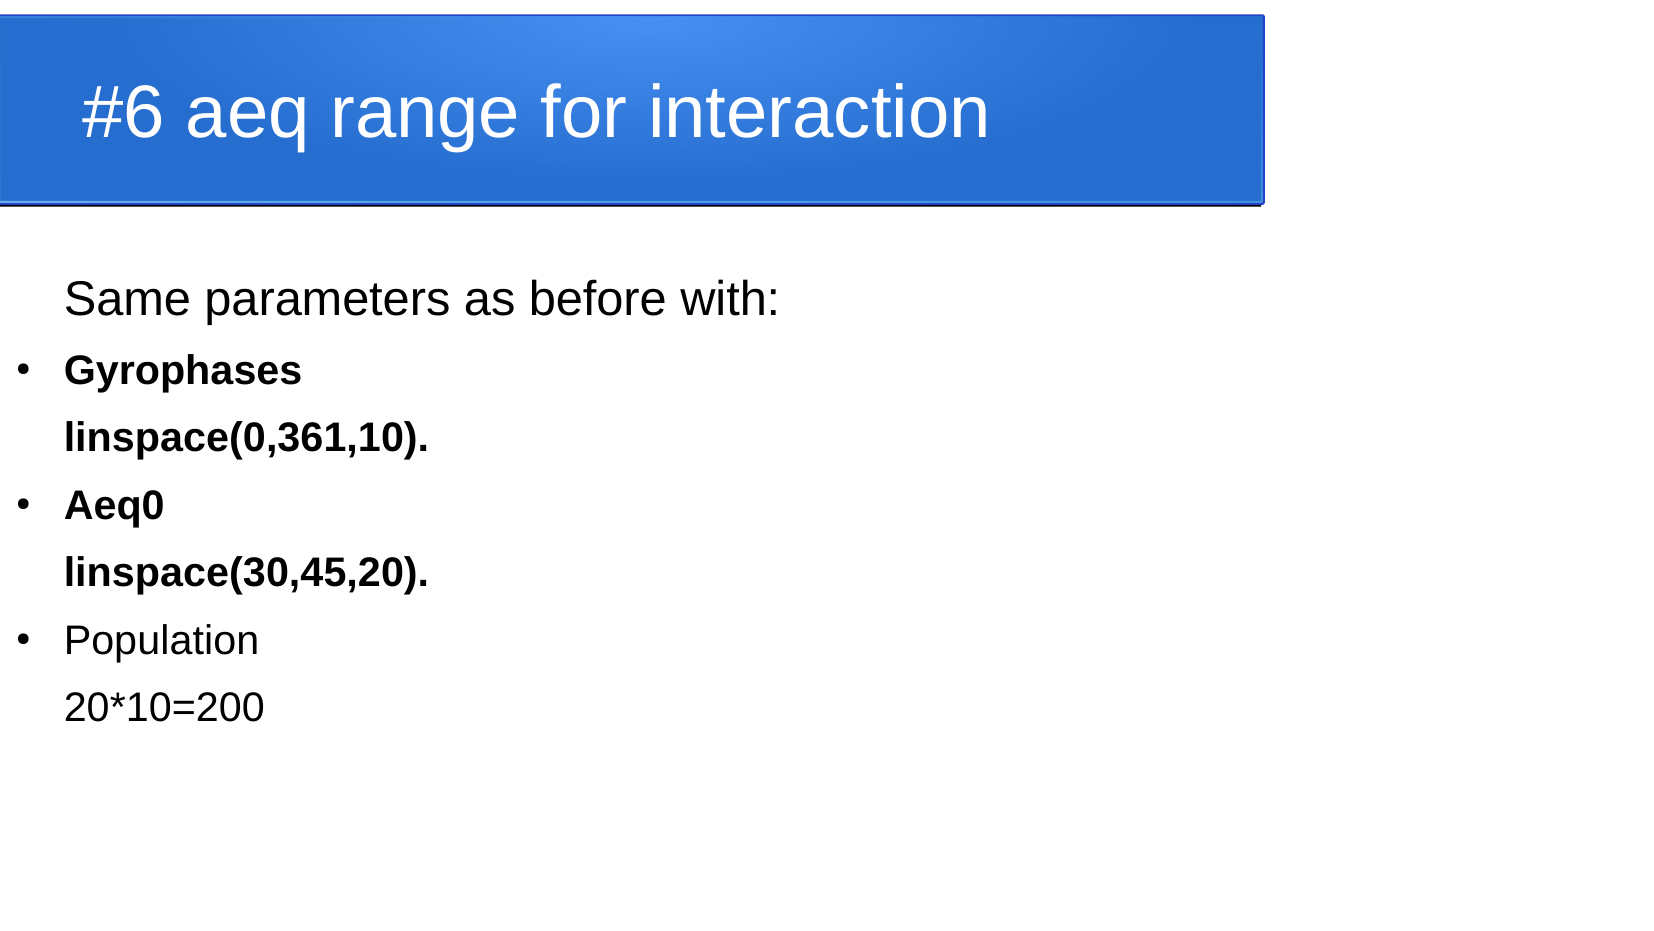

# #6 aeq range for interaction
Same parameters as before with:
Gyrophases
linspace(0,361,10).
Aeq0
linspace(30,45,20).
Population
20*10=200